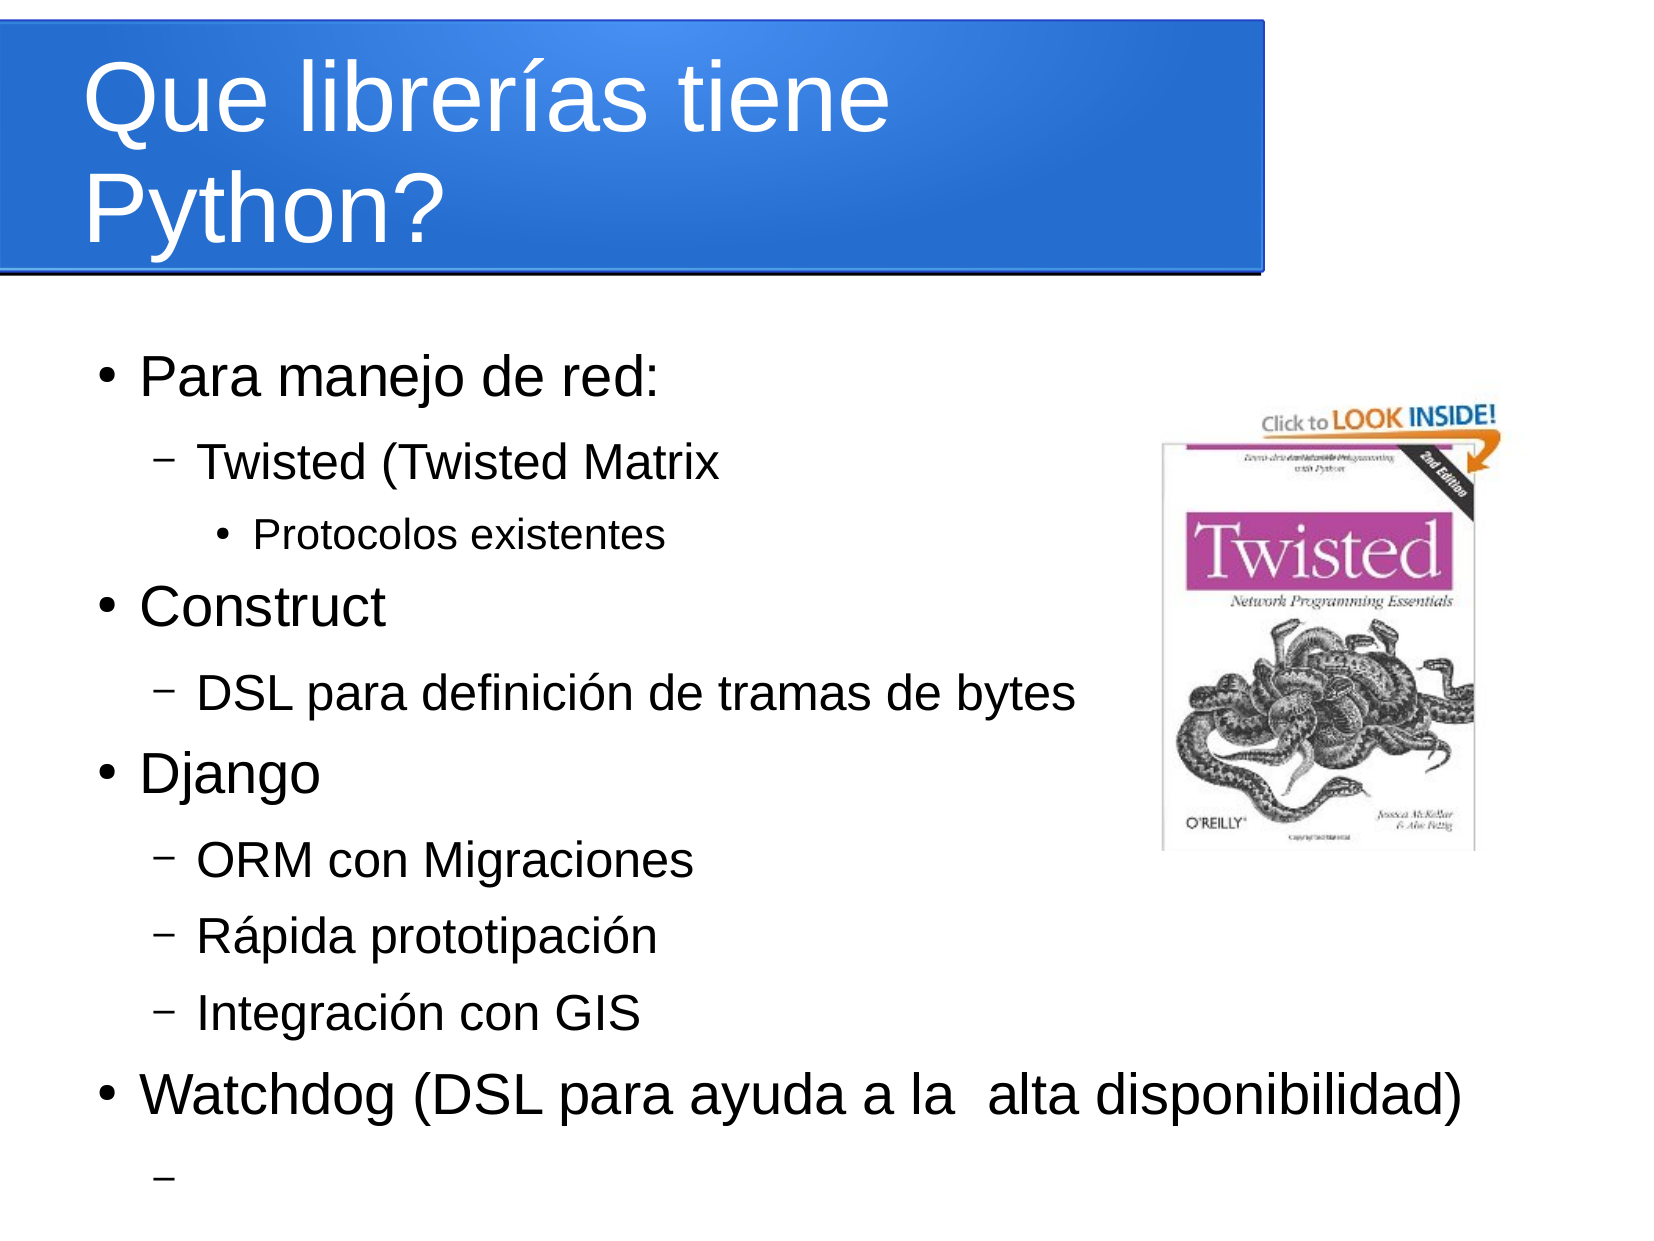

# Que librerías tiene Python?
Para manejo de red:
Twisted (Twisted Matrix
Protocolos existentes
Construct
DSL para definición de tramas de bytes
Django
ORM con Migraciones
Rápida prototipación
Integración con GIS
Watchdog (DSL para ayuda a la alta disponibilidad)